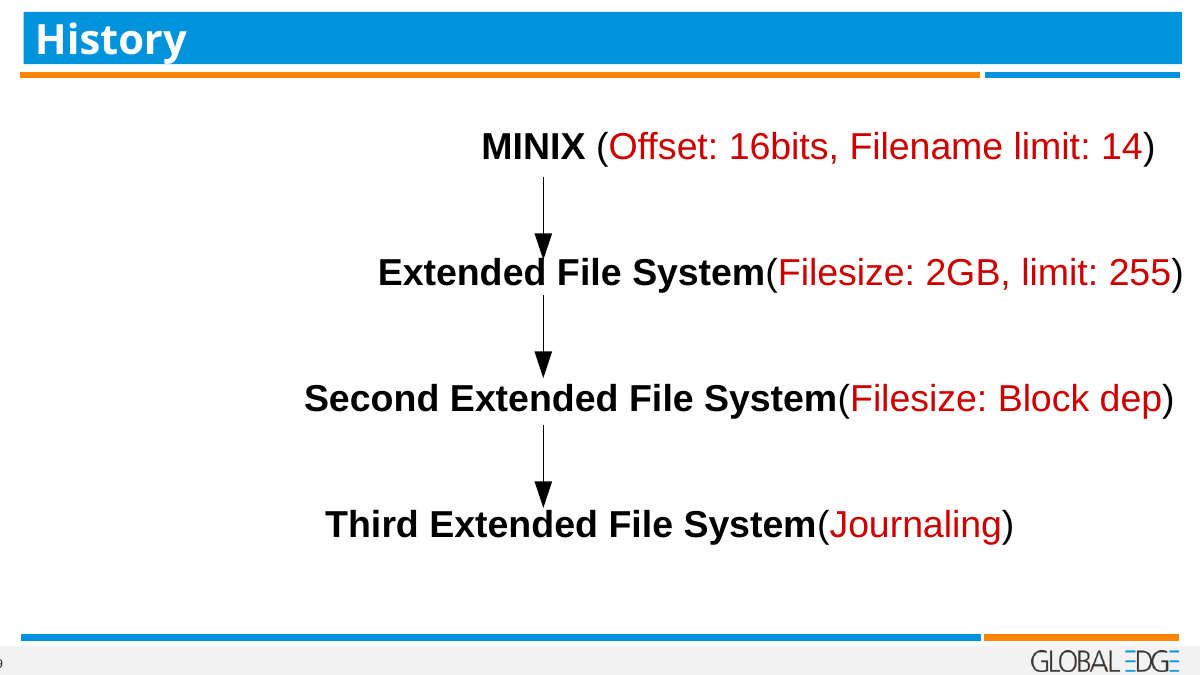

# History
 MINIX (Offset: 16bits, Filename limit: 14)
					Extended File System(Filesize: 2GB, limit: 255)
				Second Extended File System(Filesize: Block dep)
				 Third Extended File System(Journaling)